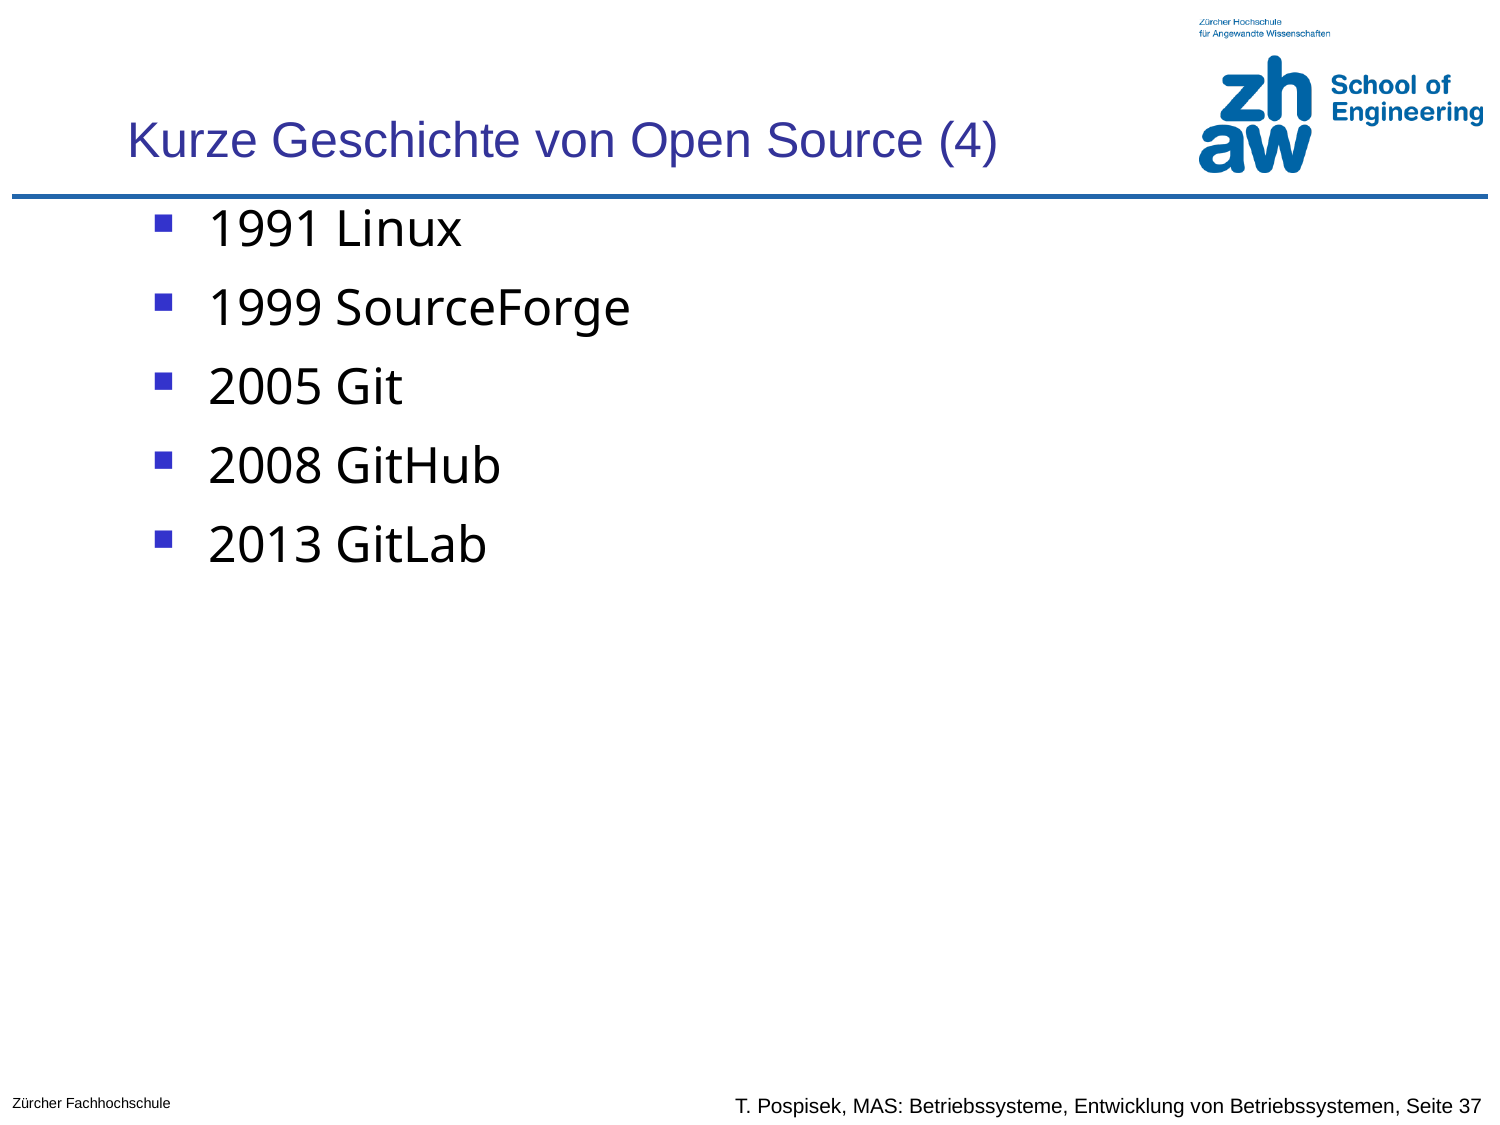

# Kurze Geschichte von Open Source (4)
1991 Linux
1999 SourceForge
2005 Git
2008 GitHub
2013 GitLab